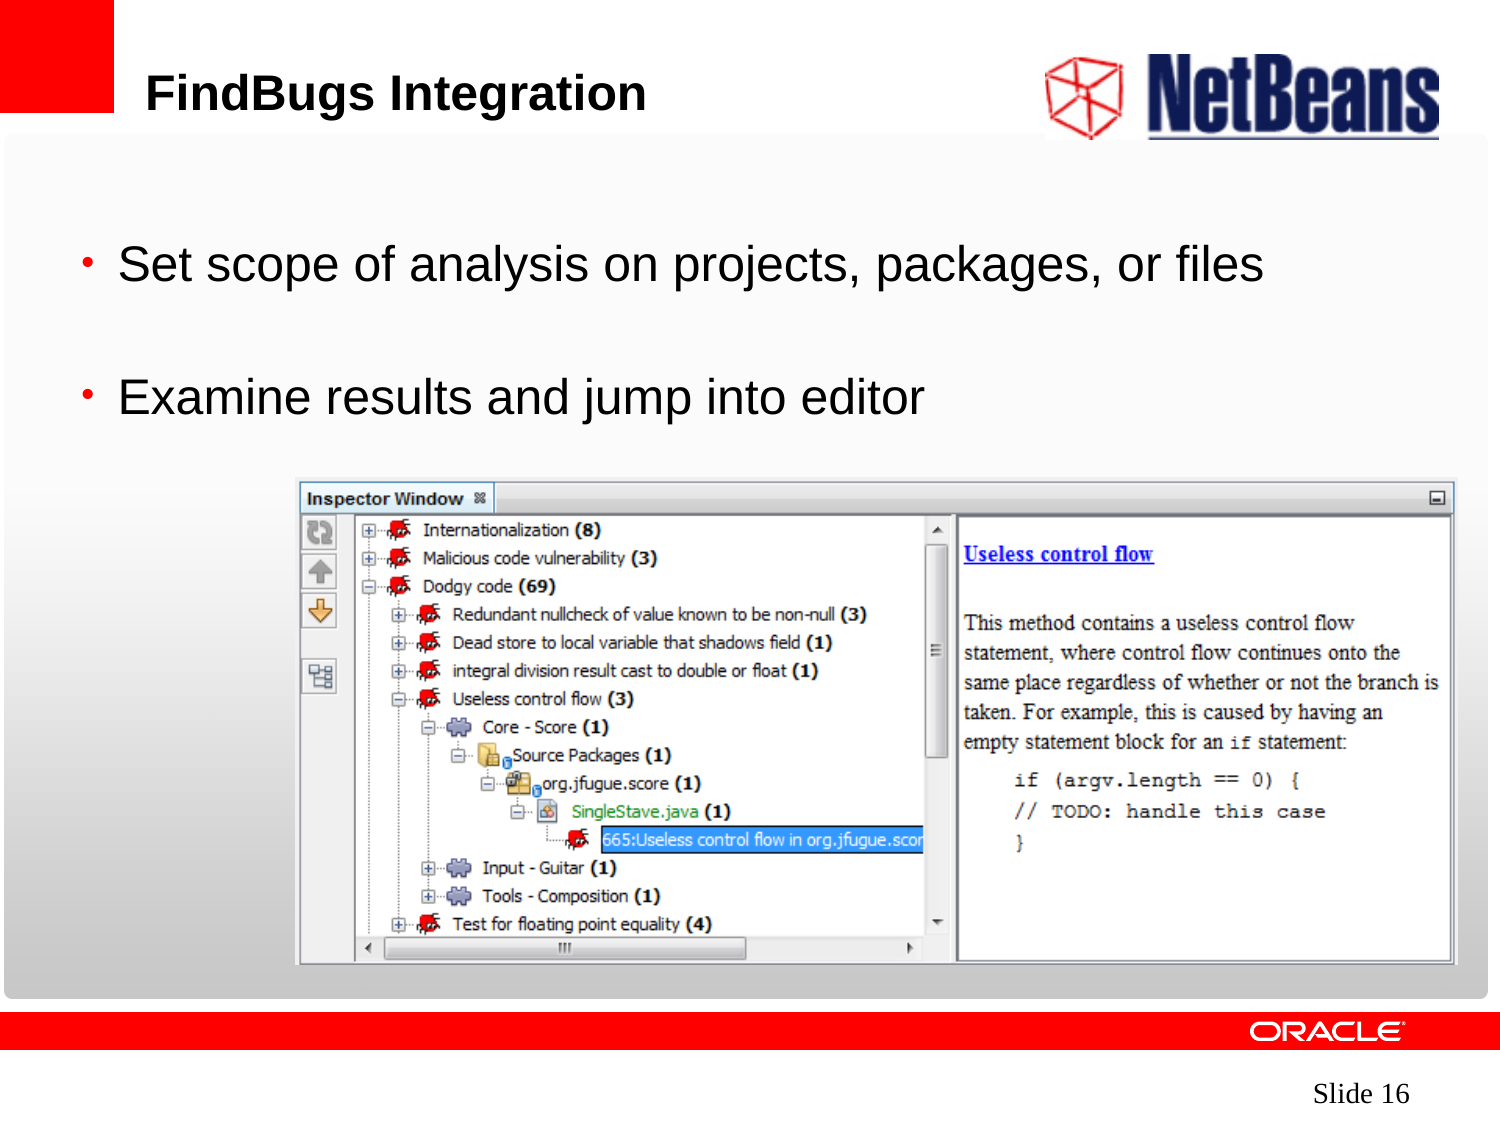

# FindBugs Integration
Set scope of analysis on projects, packages, or files
Examine results and jump into editor